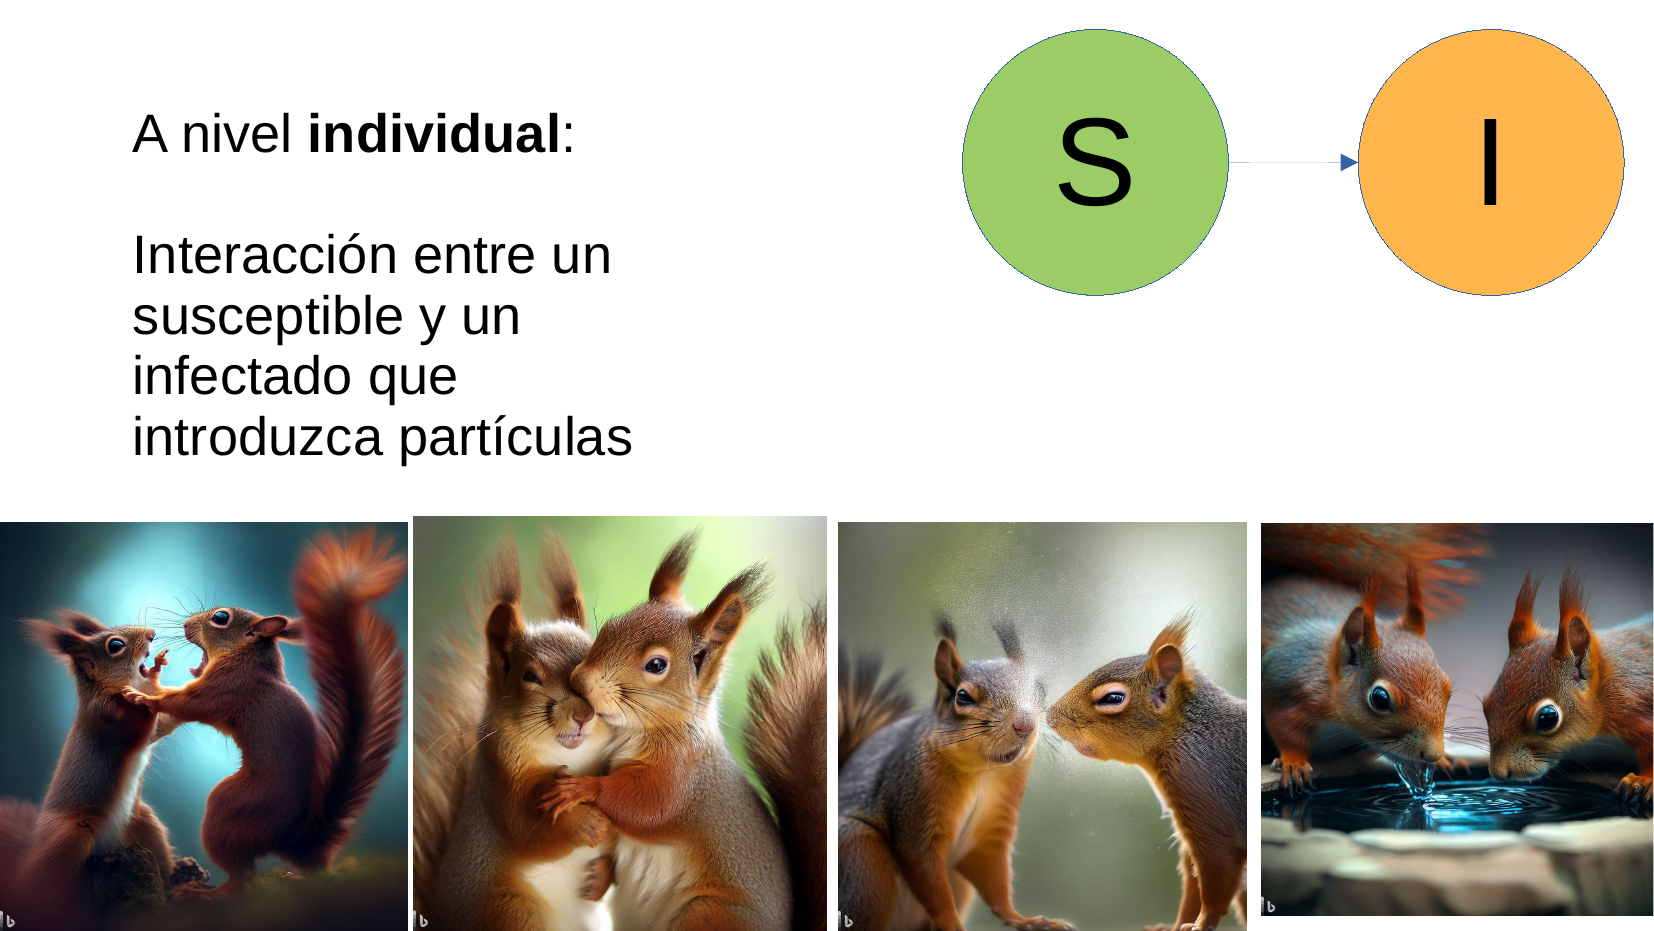

S
I
A nivel individual:
Interacción entre un susceptible y un infectado que introduzca partículas